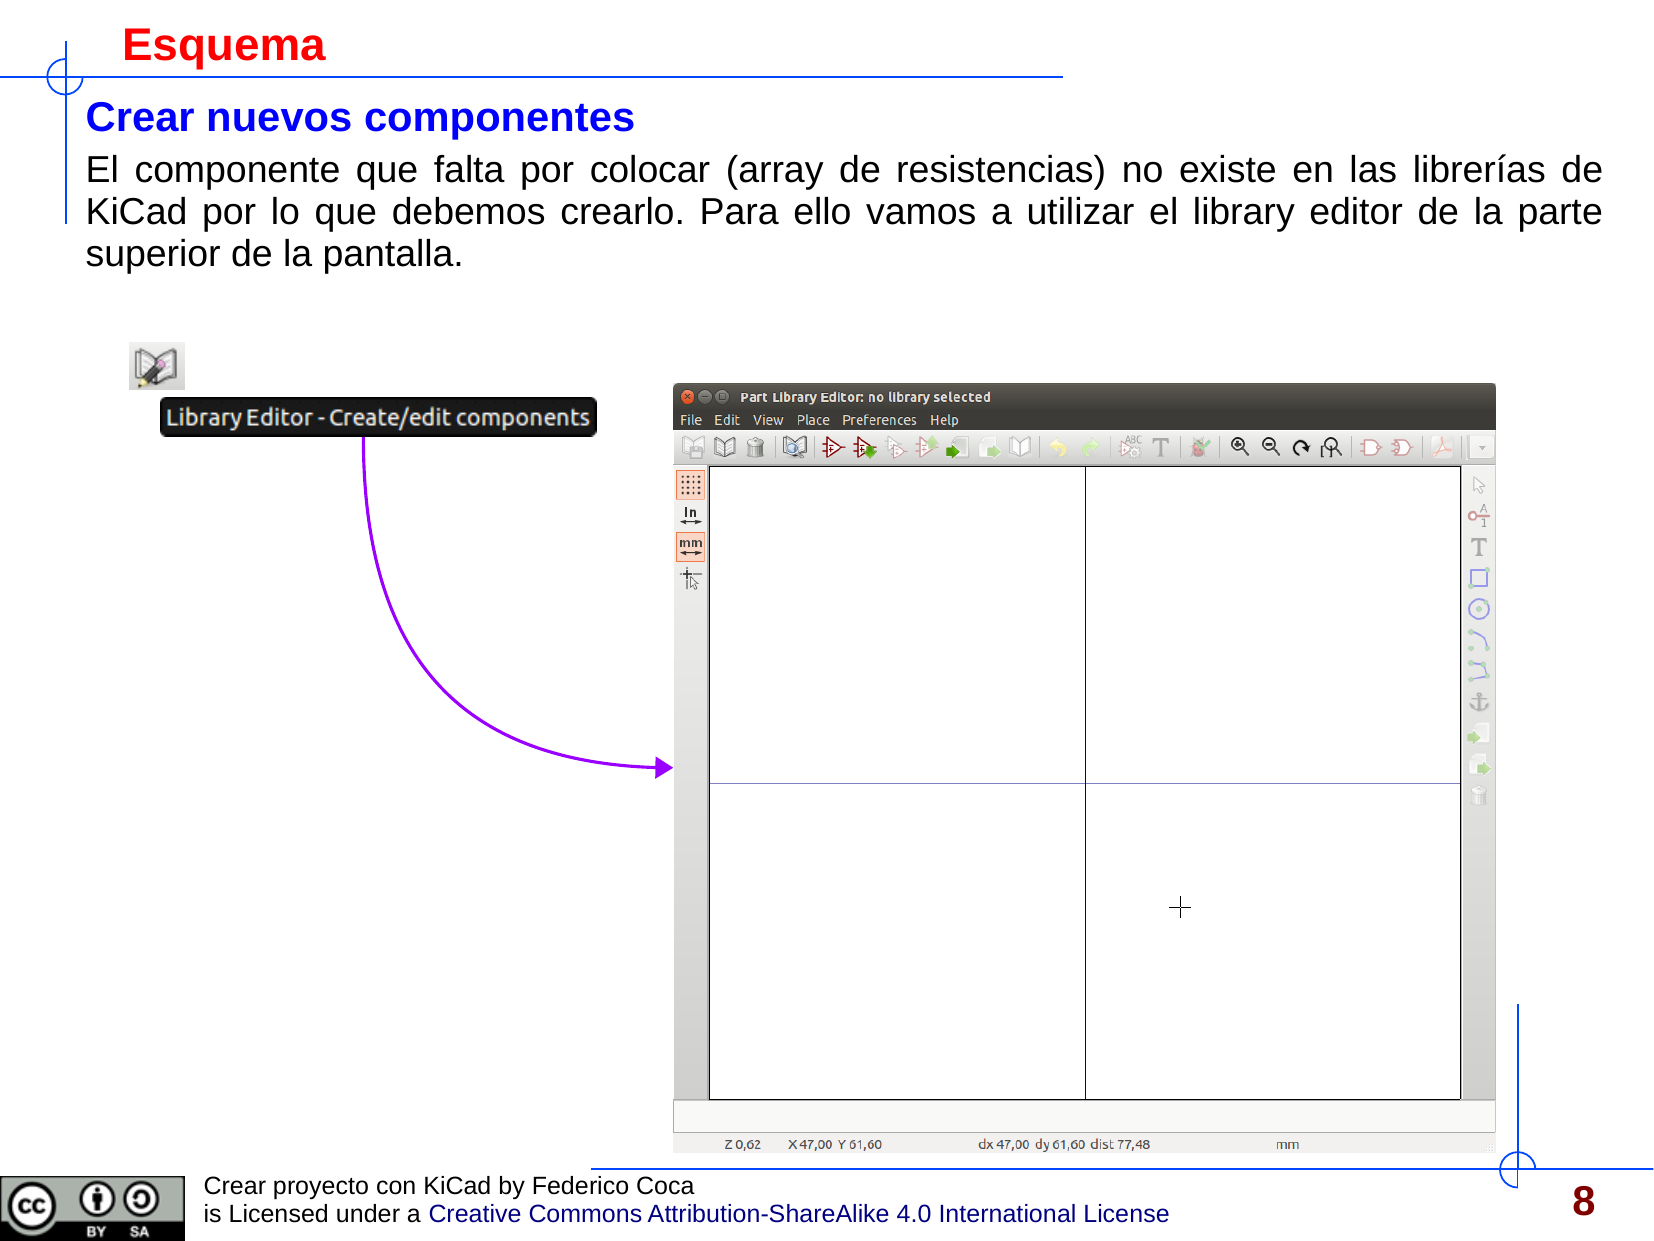

Esquema
Crear nuevos componentes
El componente que falta por colocar (array de resistencias) no existe en las librerías de KiCad por lo que debemos crearlo. Para ello vamos a utilizar el library editor de la parte superior de la pantalla.
Crear proyecto con KiCad by Federico Coca
is Licensed under a Creative Commons Attribution-ShareAlike 4.0 International License